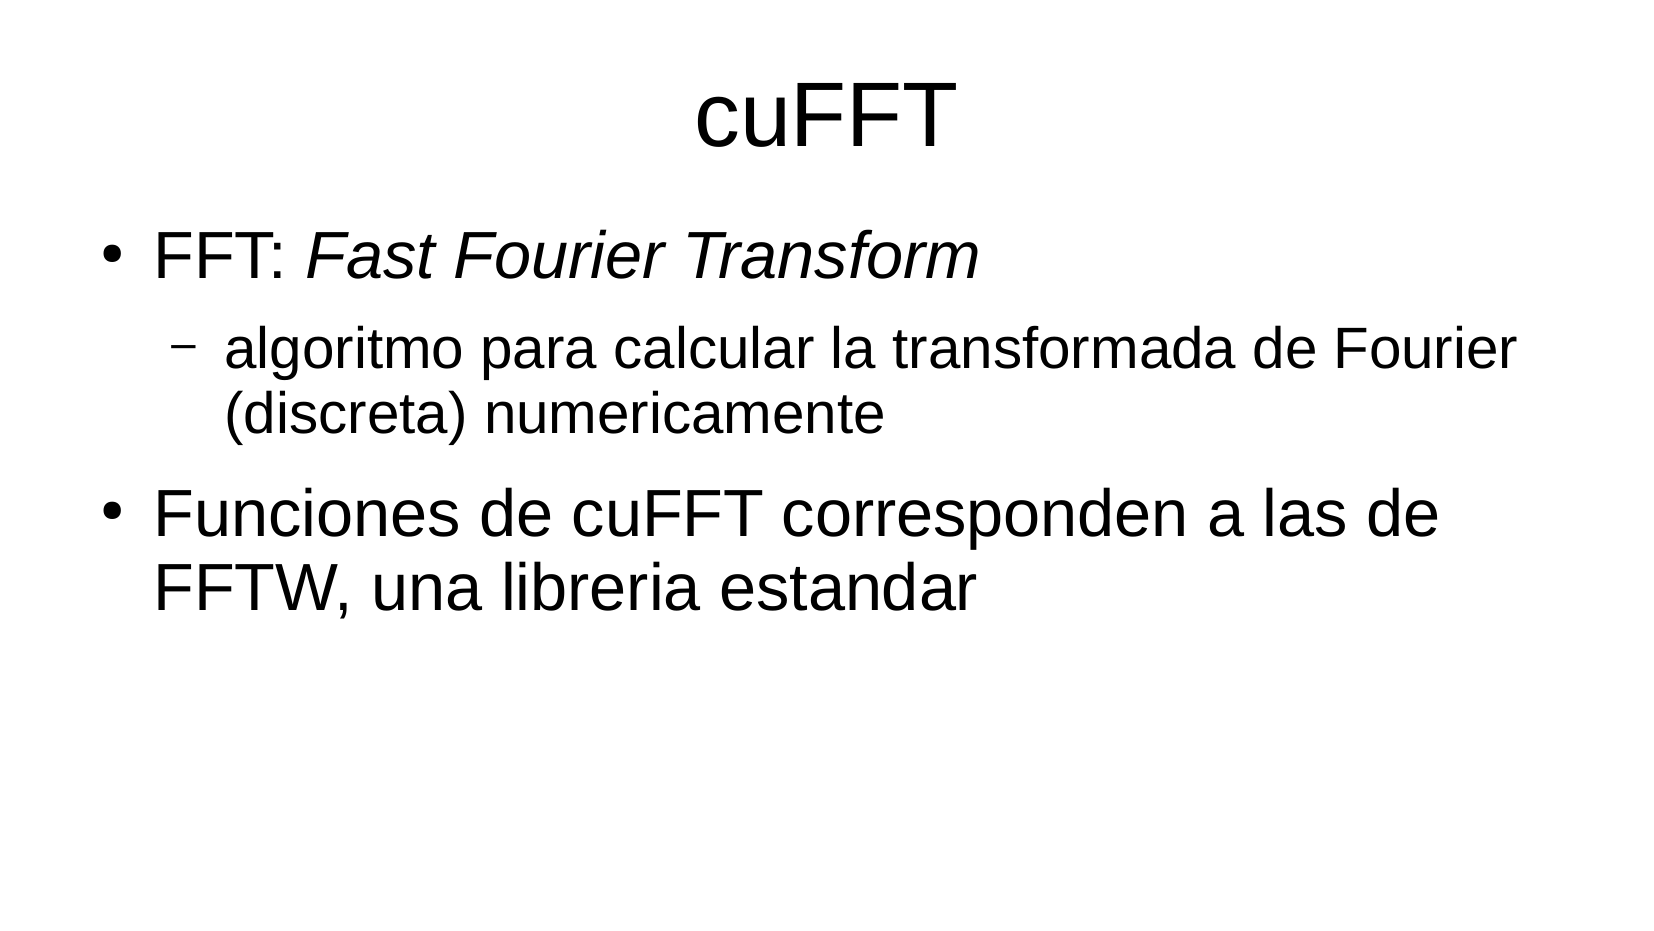

# cuFFT
FFT: Fast Fourier Transform
algoritmo para calcular la transformada de Fourier (discreta) numericamente
Funciones de cuFFT corresponden a las de FFTW, una libreria estandar